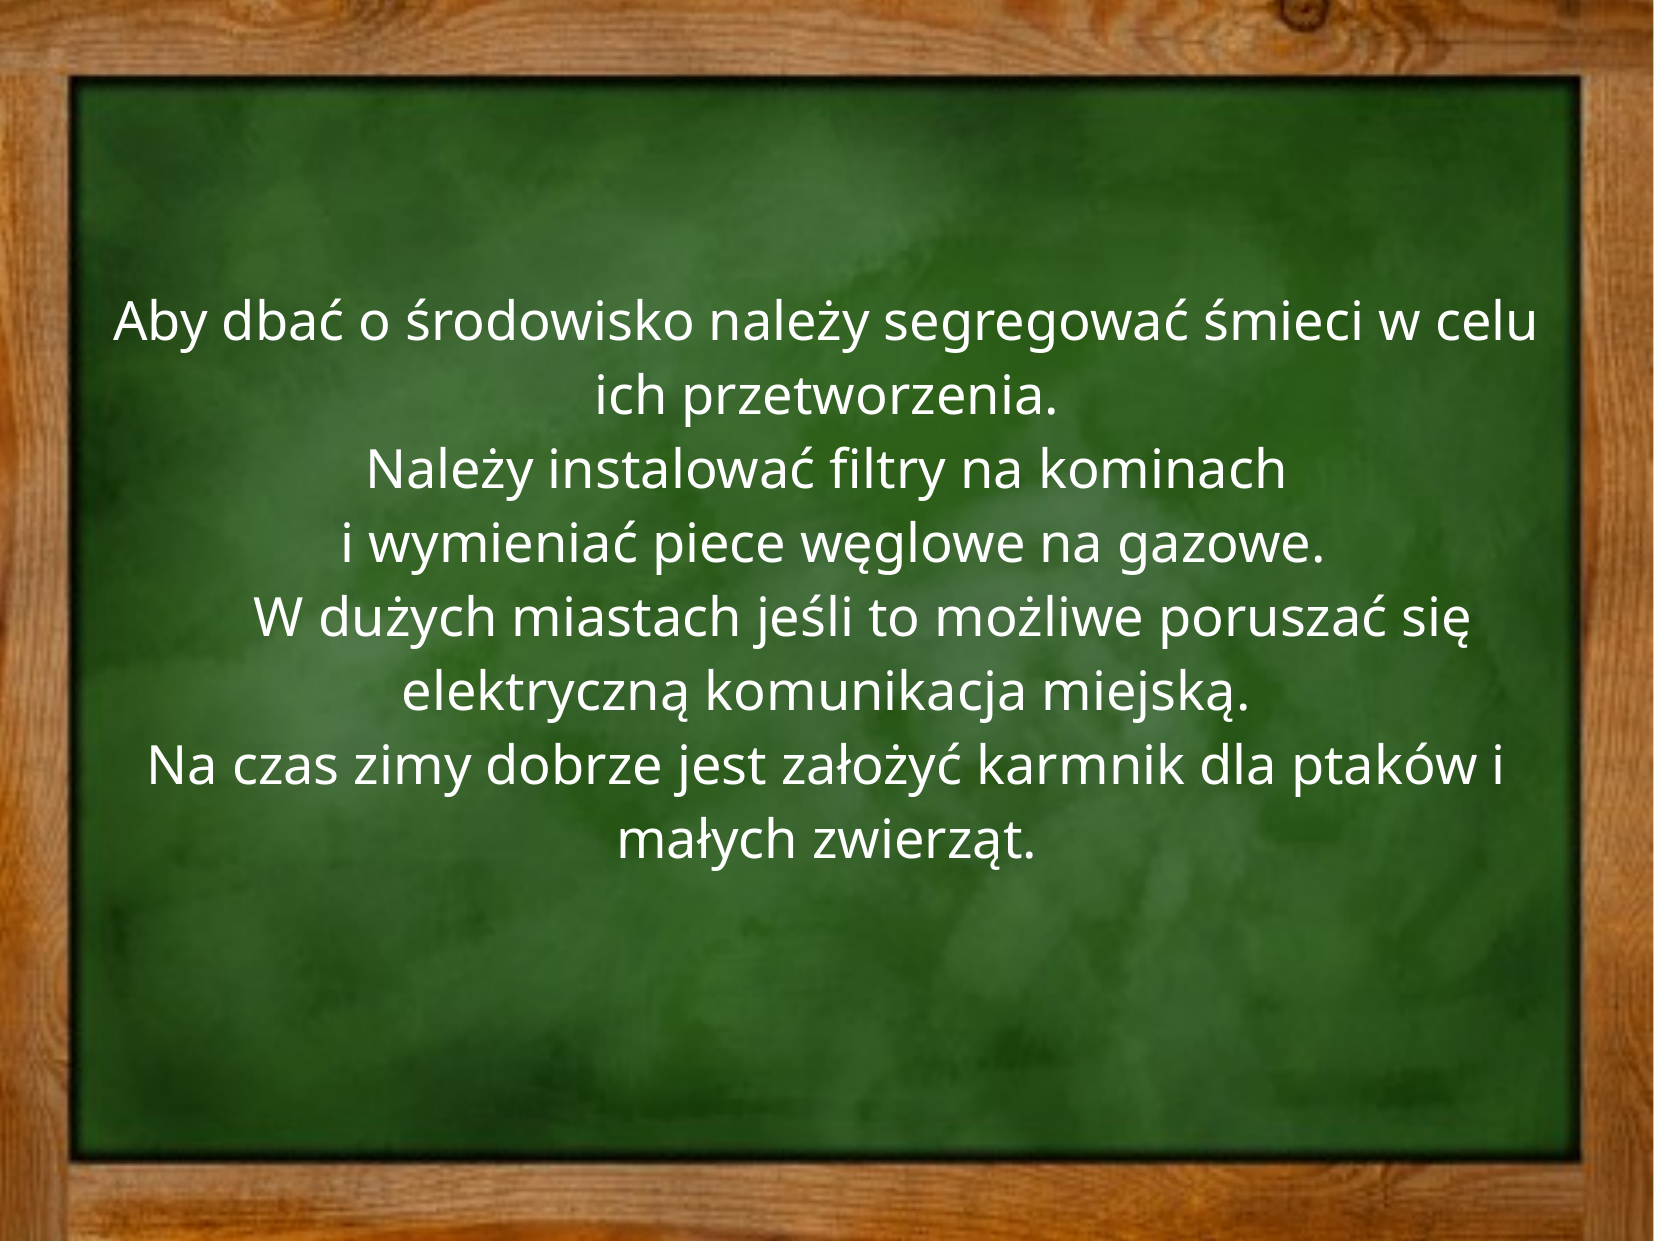

Aby dbać o środowisko należy segregować śmieci w celu ich przetworzenia.
Należy instalować filtry na kominach
 i wymieniać piece węglowe na gazowe.
	W dużych miastach jeśli to możliwe poruszać się elektryczną komunikacja miejską.
Na czas zimy dobrze jest założyć karmnik dla ptaków i małych zwierząt.